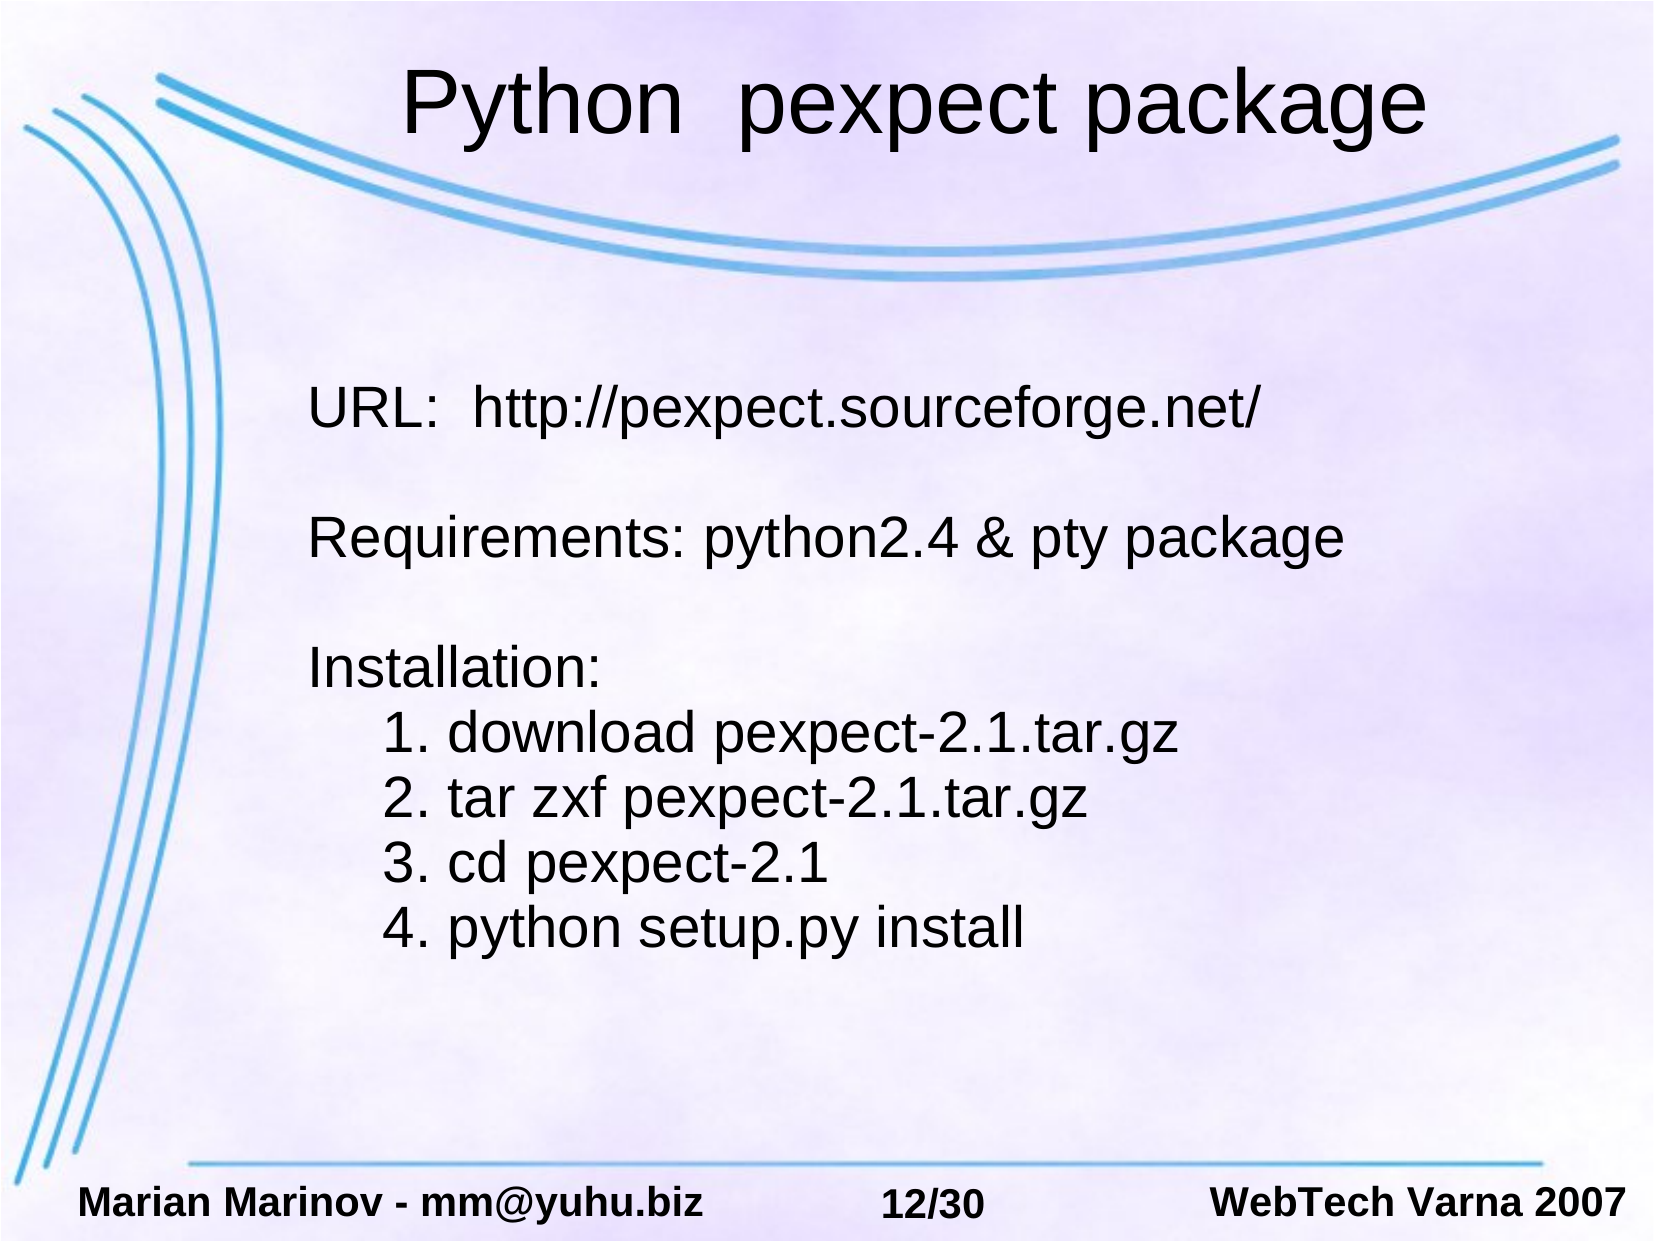

# Python pexpect package
			URL: http://pexpect.sourceforge.net/
			Requirements: python2.4 & pty package
			Installation:
				1. download pexpect-2.1.tar.gz
				2. tar zxf pexpect-2.1.tar.gz
				3. cd pexpect-2.1
				4. python setup.py install
13
Marian Marinov - mm@yuhu.biz
WebTech Varna 2007
12/30